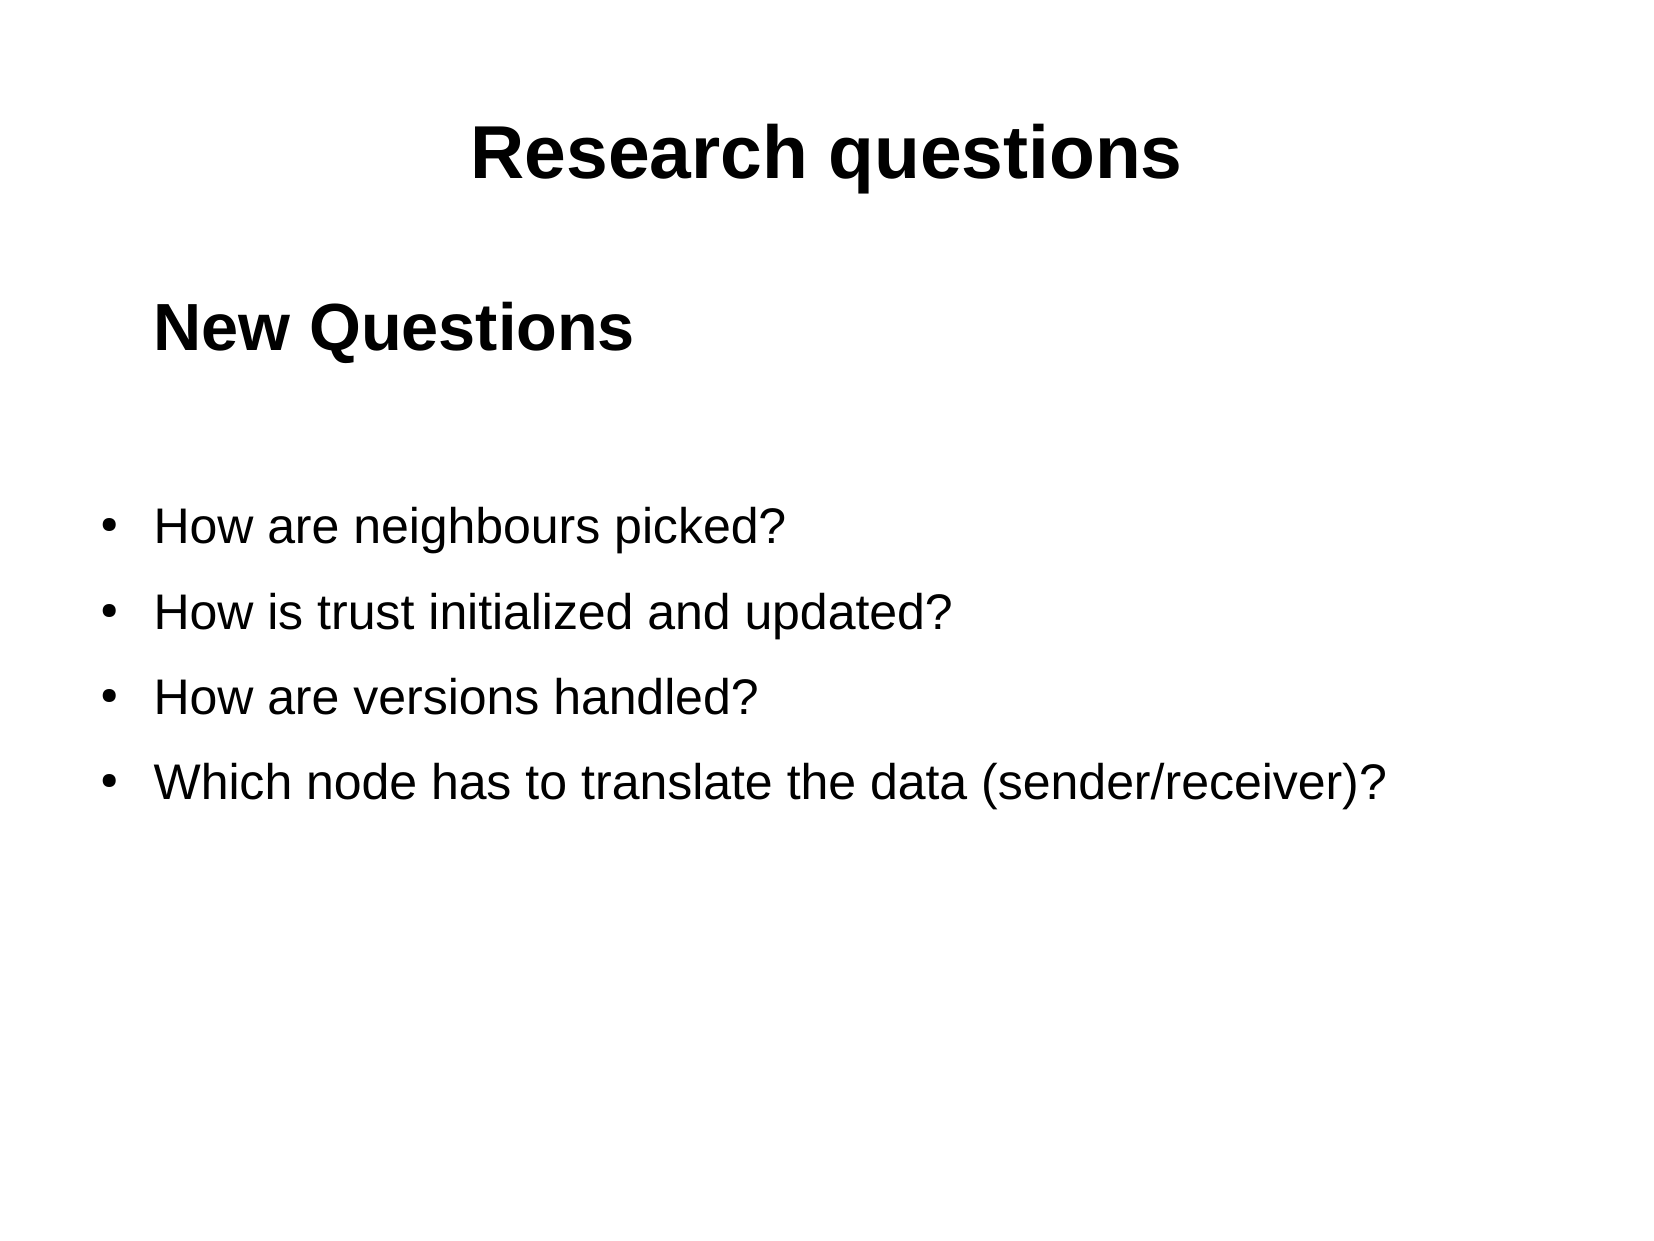

# Research questions
New Questions
How are neighbours picked?
How is trust initialized and updated?
How are versions handled?
Which node has to translate the data (sender/receiver)?